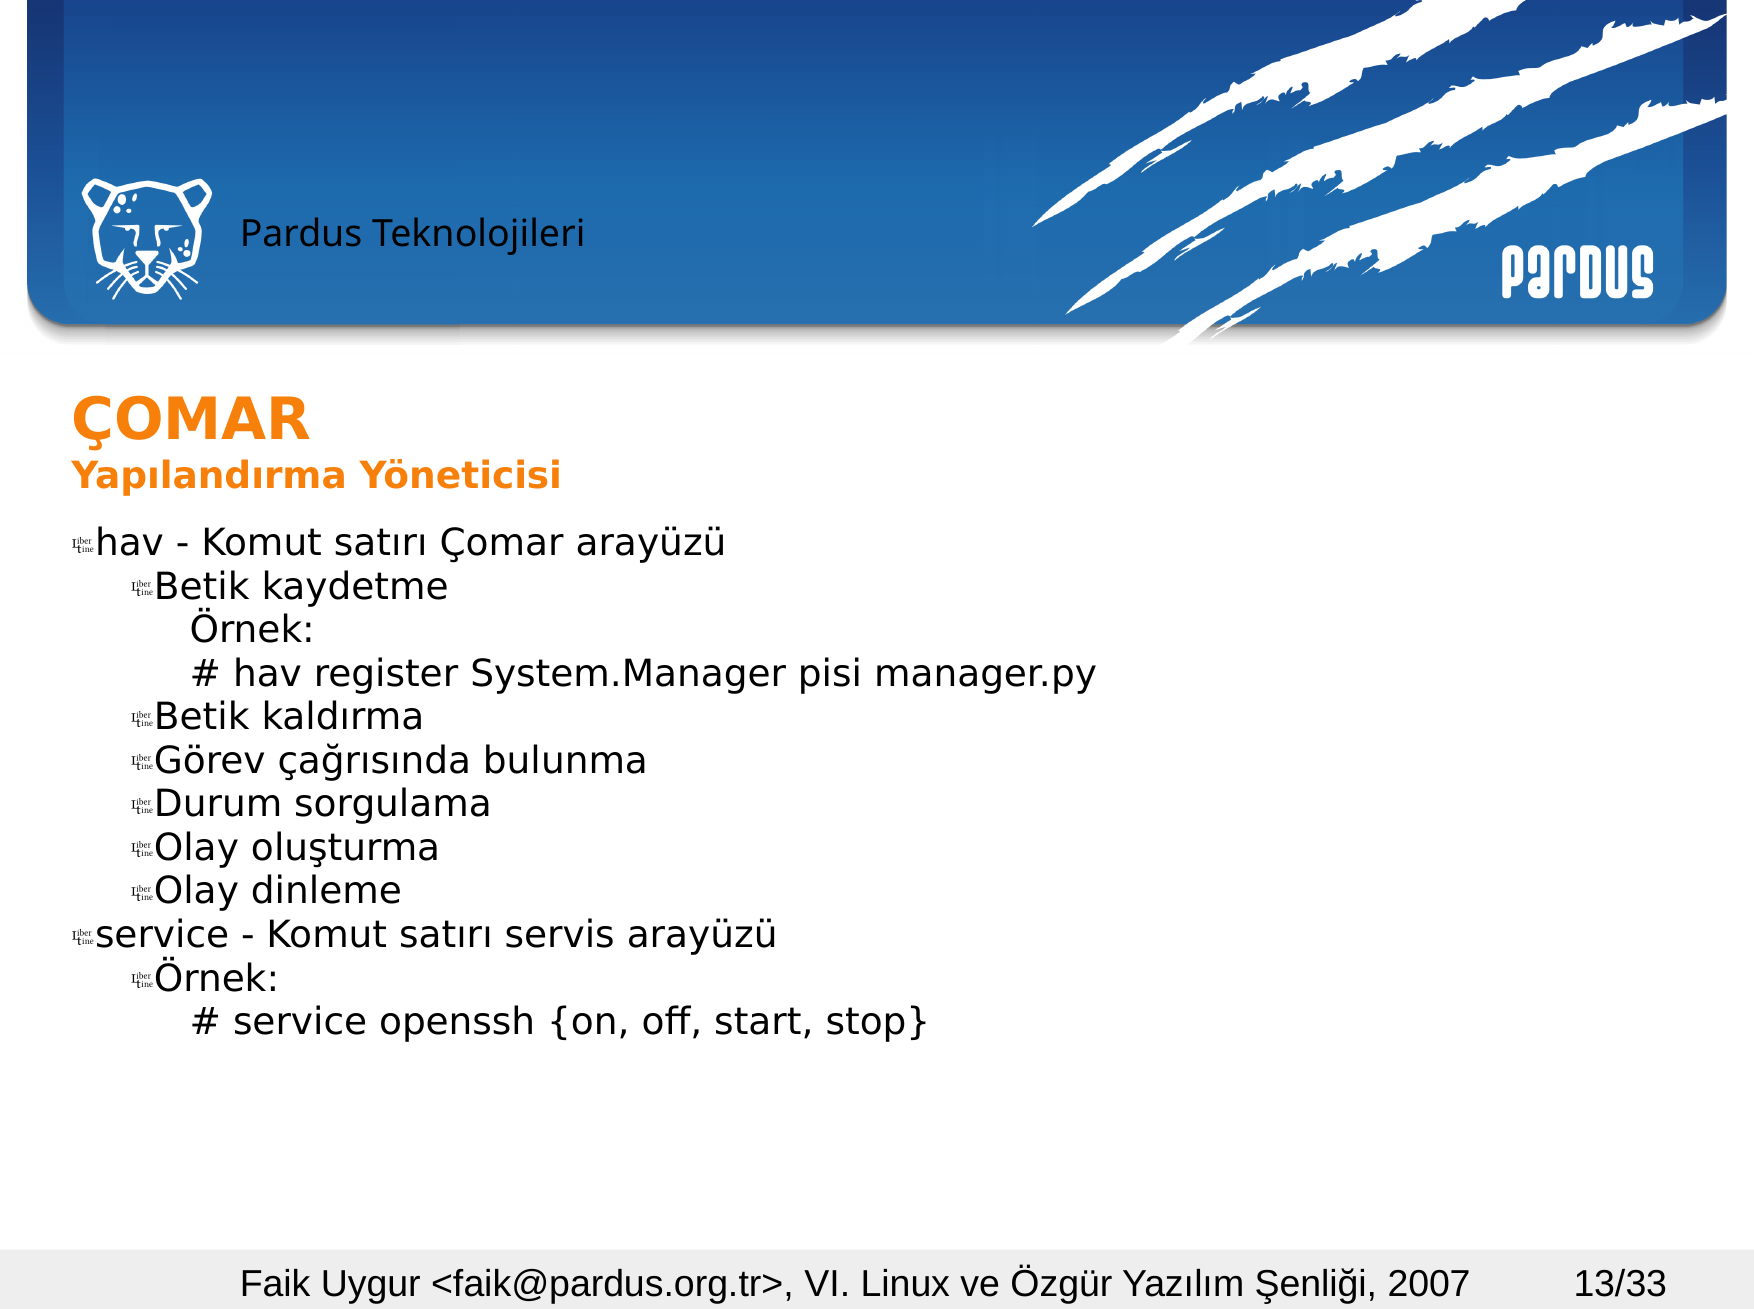

ÇOMAR
Yapılandırma Yöneticisi
hav - Komut satırı Çomar arayüzü
Betik kaydetme
Örnek:
# hav register System.Manager pisi manager.py
Betik kaldırma
Görev çağrısında bulunma
Durum sorgulama
Olay oluşturma
Olay dinleme
service - Komut satırı servis arayüzü
Örnek:
# service openssh {on, off, start, stop}